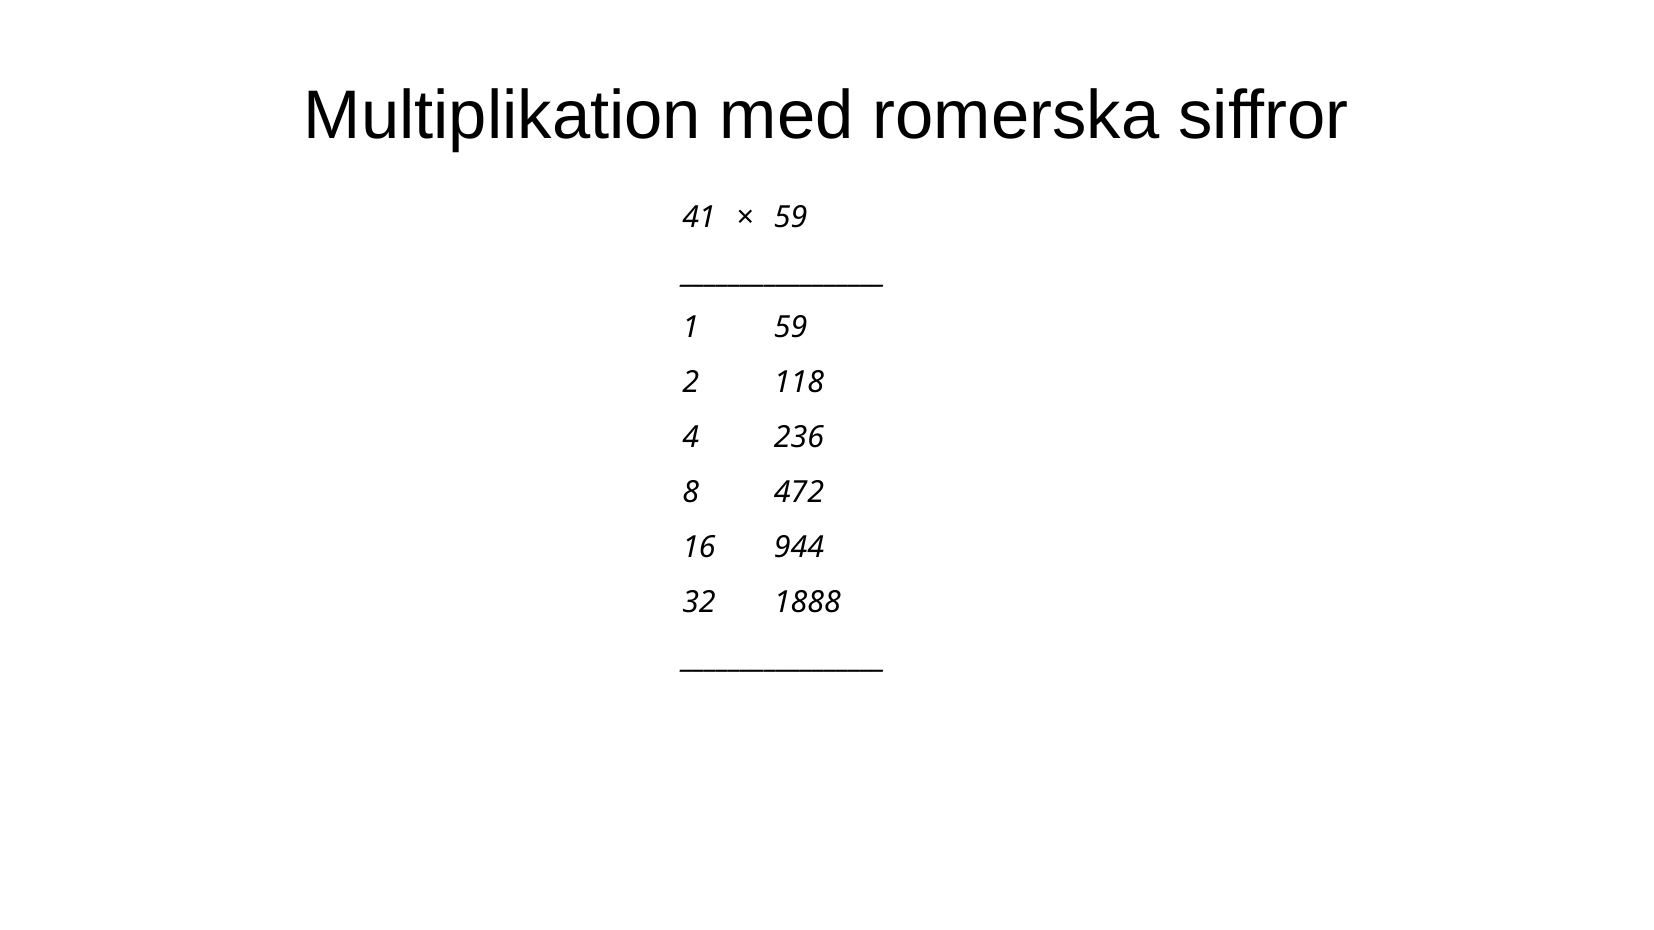

Multiplikation med romerska siffror
# 41	 ×	59
_________________
1	 	59
2	 	118
4	 	236
8	 	472
16	 	944
32	 	1888
_________________